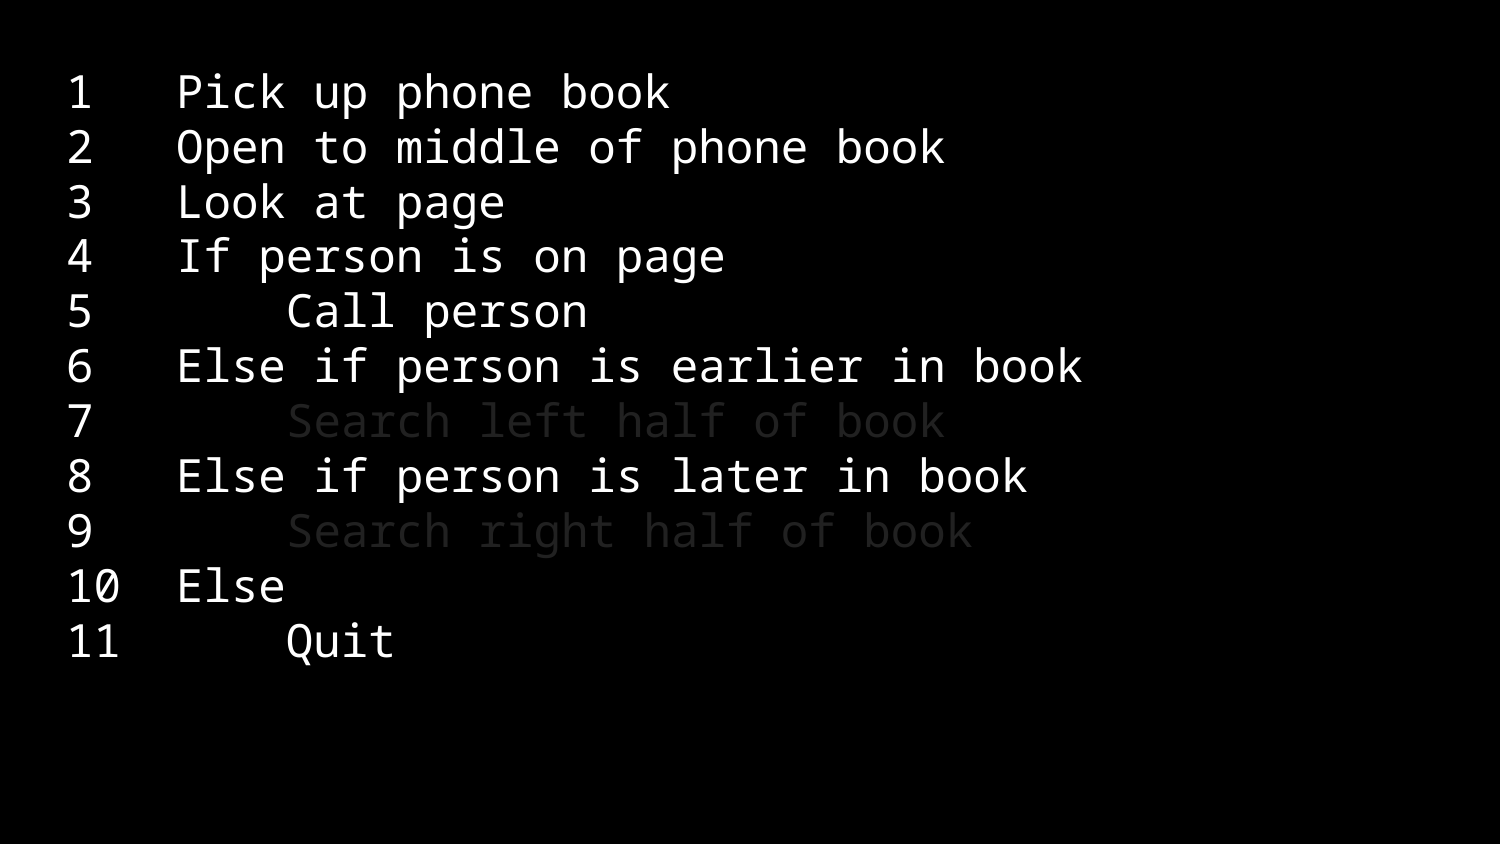

# 1 Pick up phone book
2 Open to middle of phone book
3 Look at page
4 If person is on page
5 Call person
6 Else if person is earlier in book
7 Search left half of book
8 Else if person is later in book
9 Search right half of book
10 Else
11 Quit